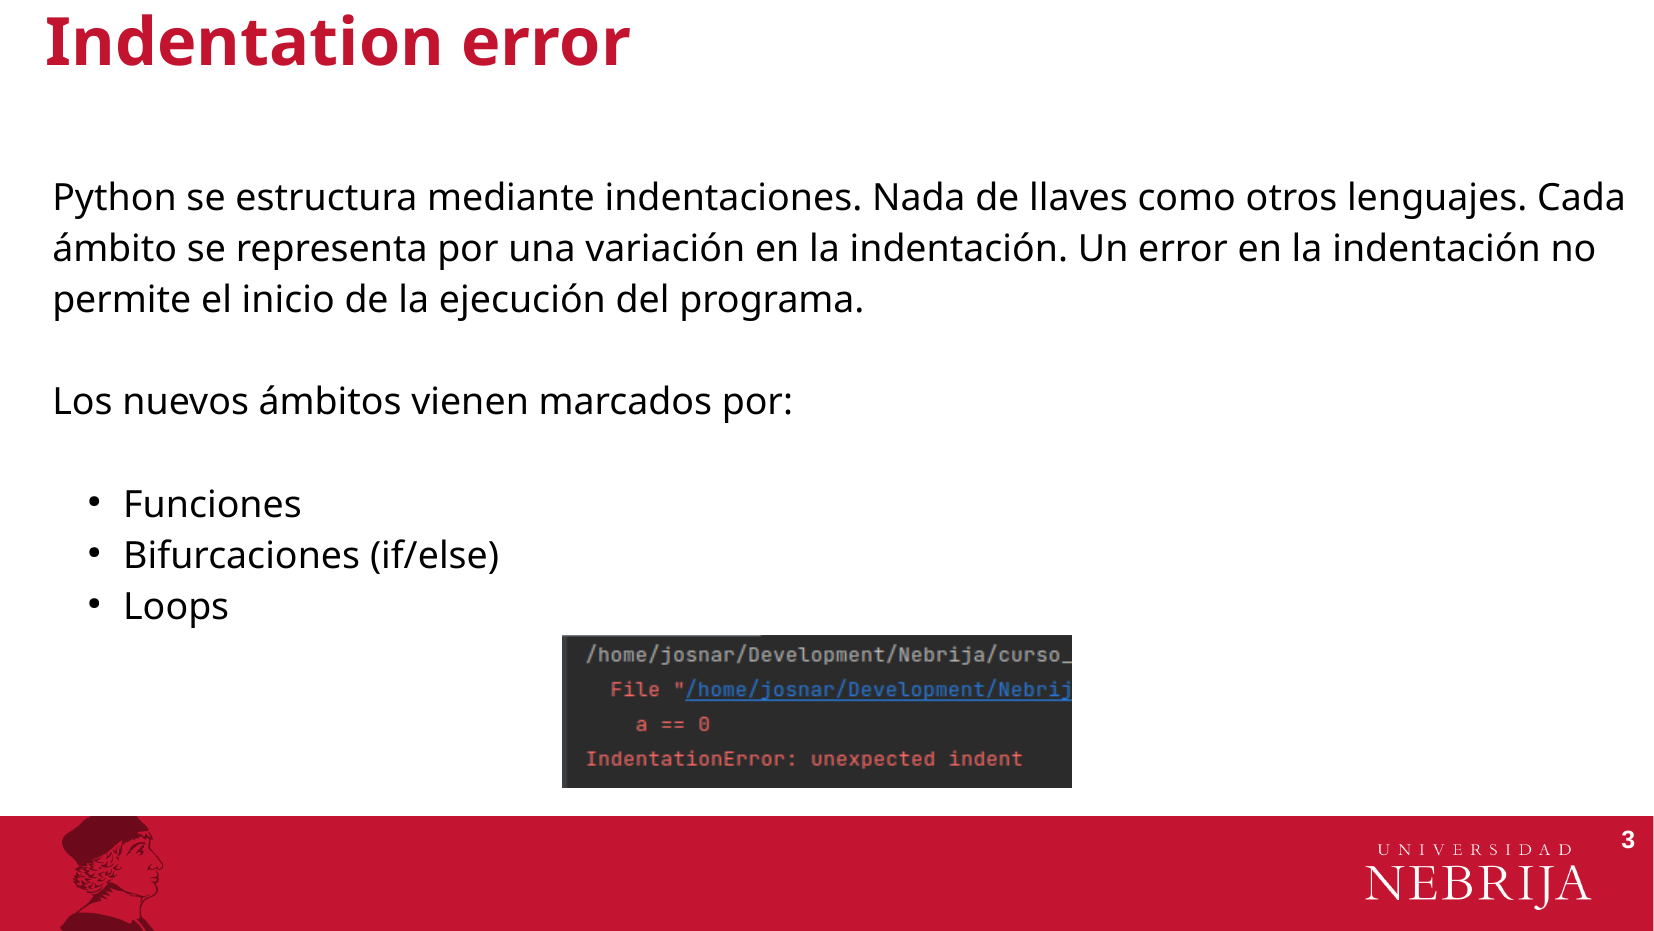

Indentation error
Python se estructura mediante indentaciones. Nada de llaves como otros lenguajes. Cada ámbito se representa por una variación en la indentación. Un error en la indentación no permite el inicio de la ejecución del programa.
Los nuevos ámbitos vienen marcados por:
Funciones
Bifurcaciones (if/else)
Loops